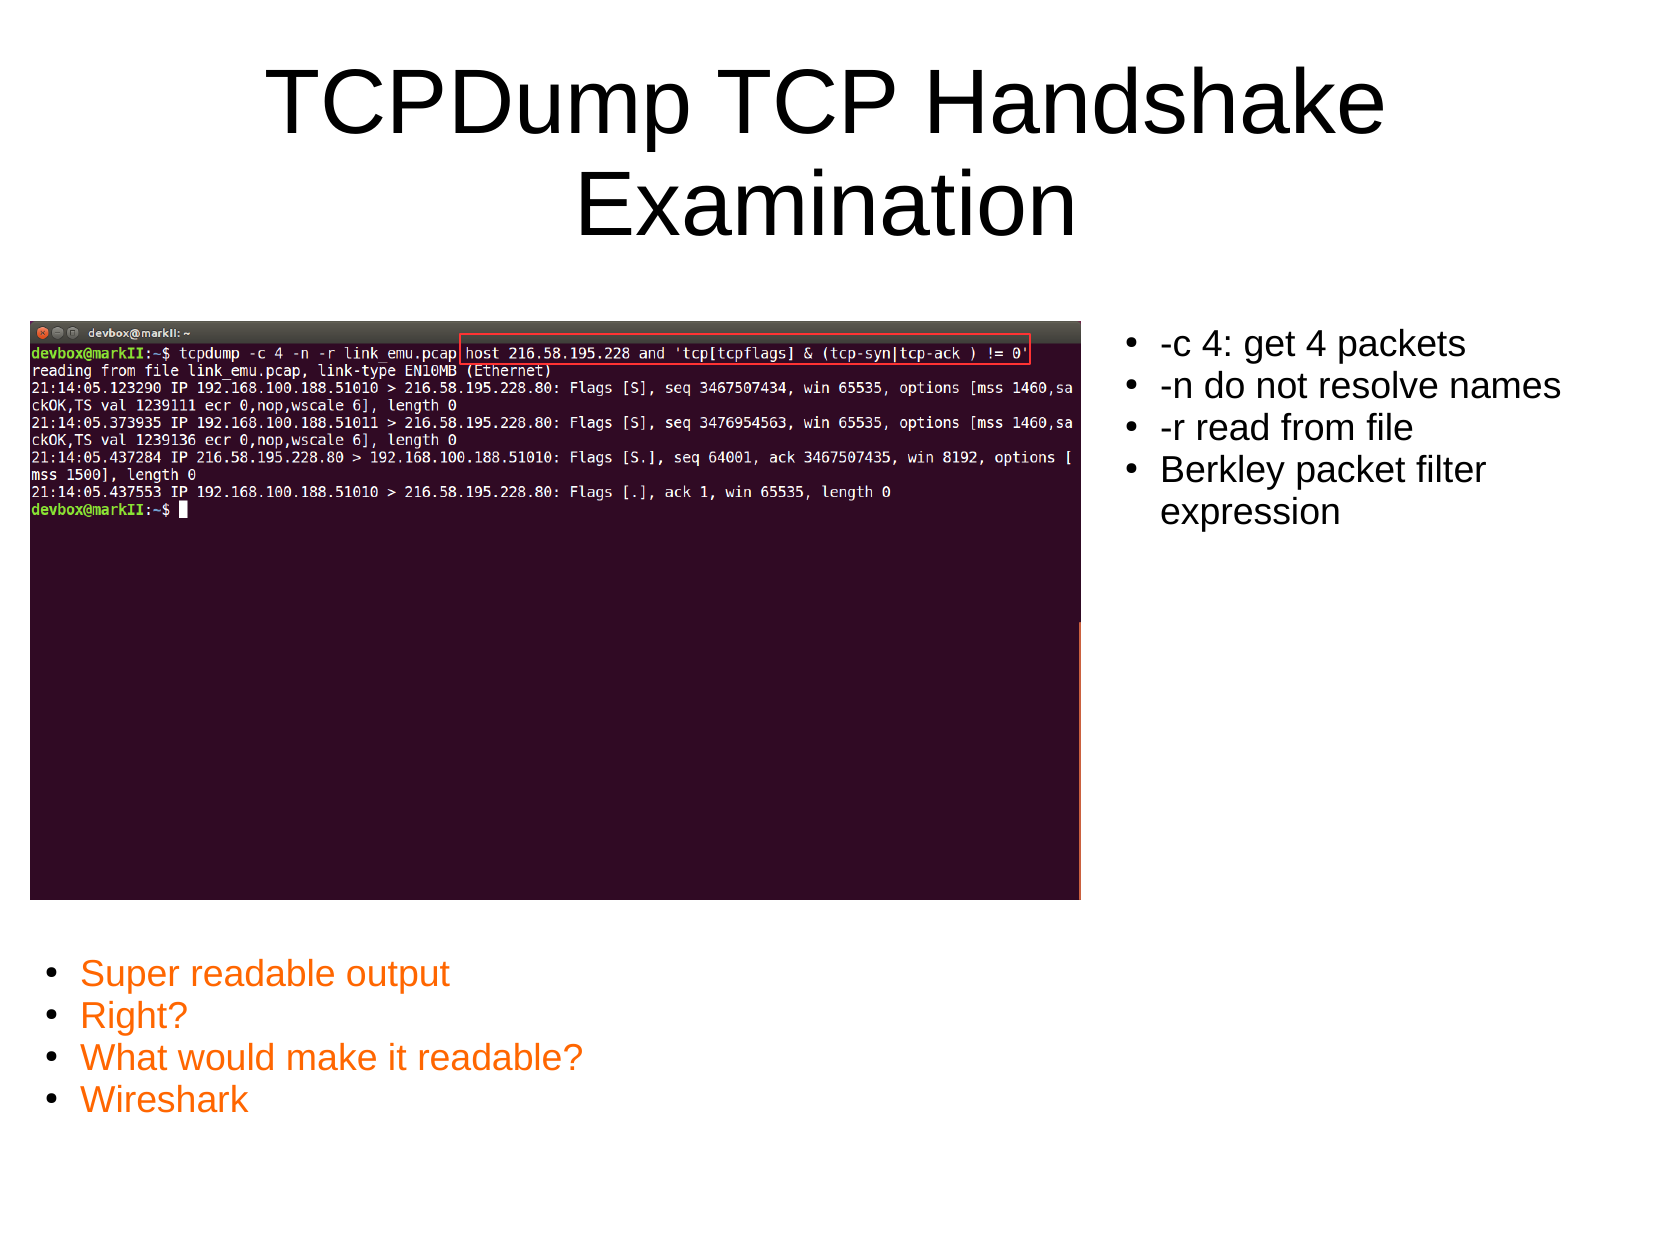

# TCPDump TCP Handshake Examination
-c 4: get 4 packets
-n do not resolve names
-r read from file
Berkley packet filter expression
Super readable output
Right?
What would make it readable?
Wireshark